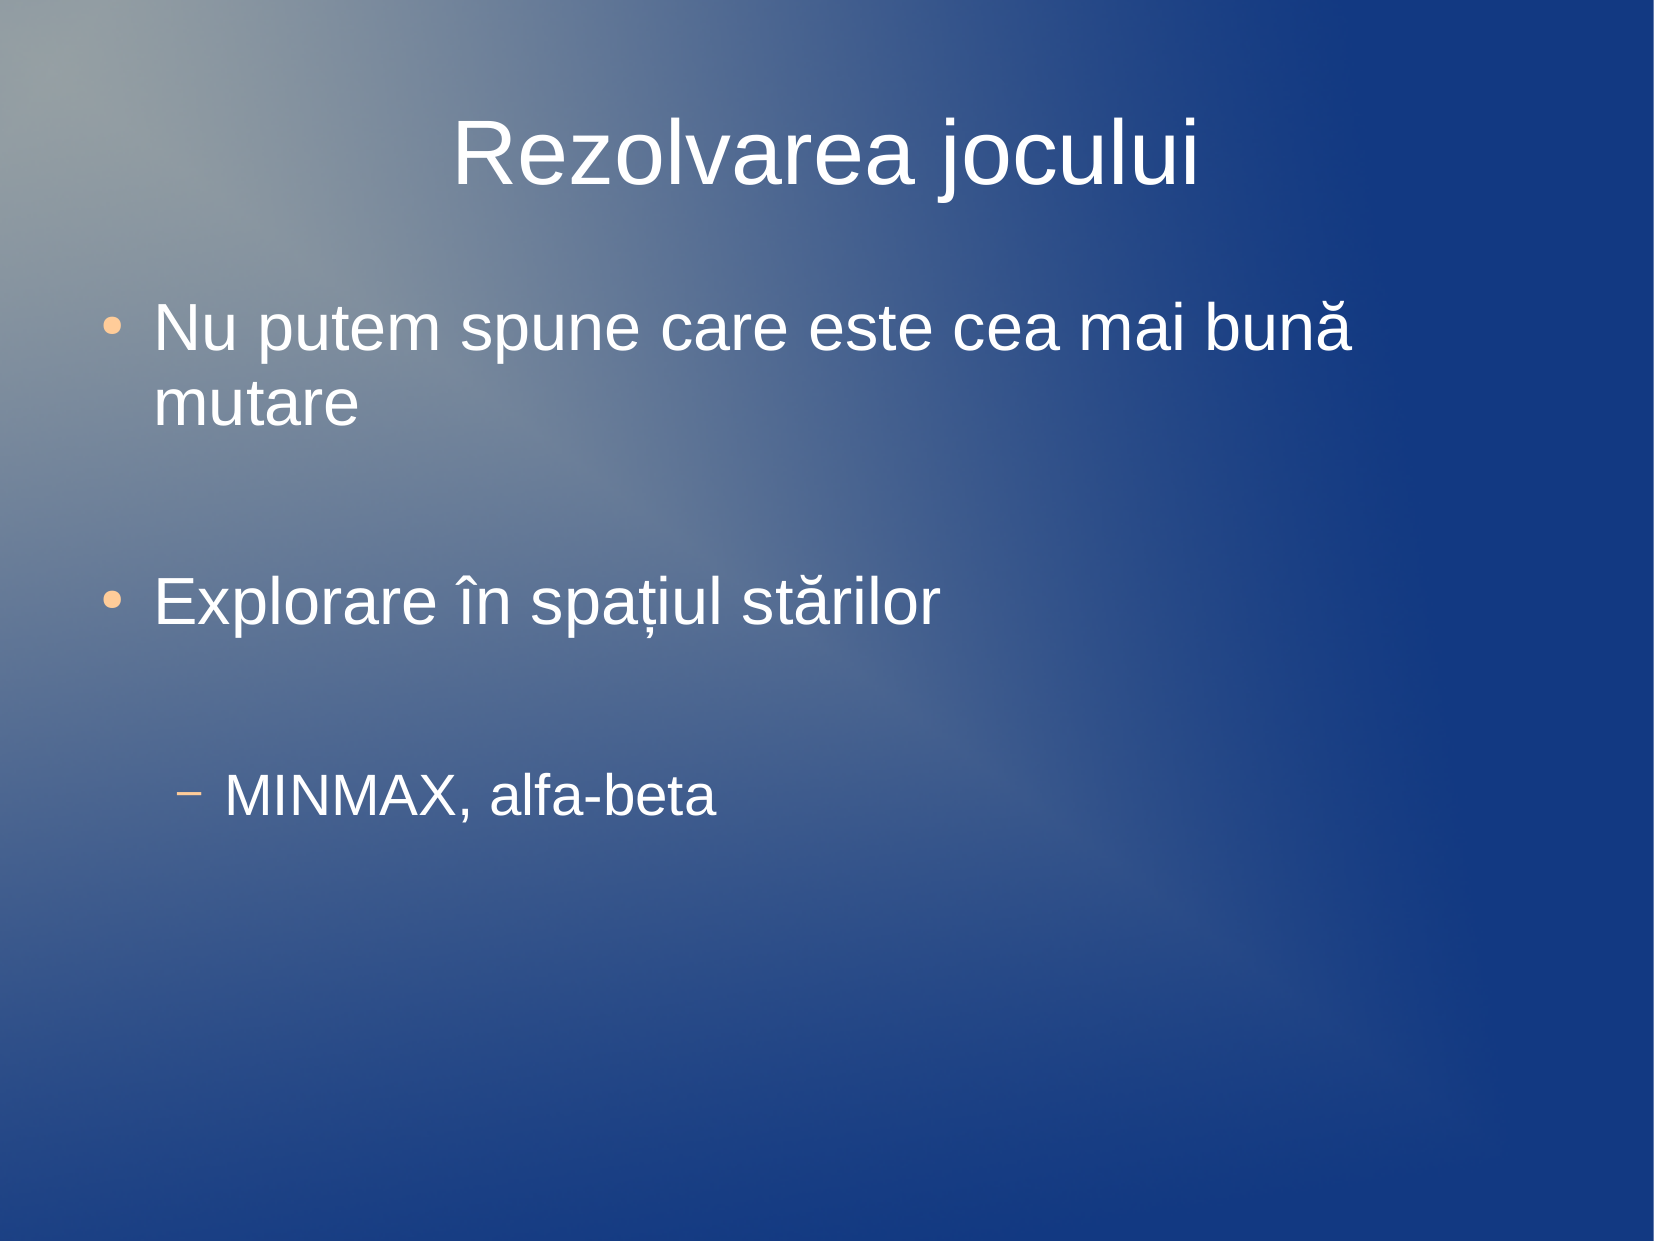

# Rezolvarea jocului
Nu putem spune care este cea mai bună mutare
Explorare în spațiul stărilor
MINMAX, alfa-beta